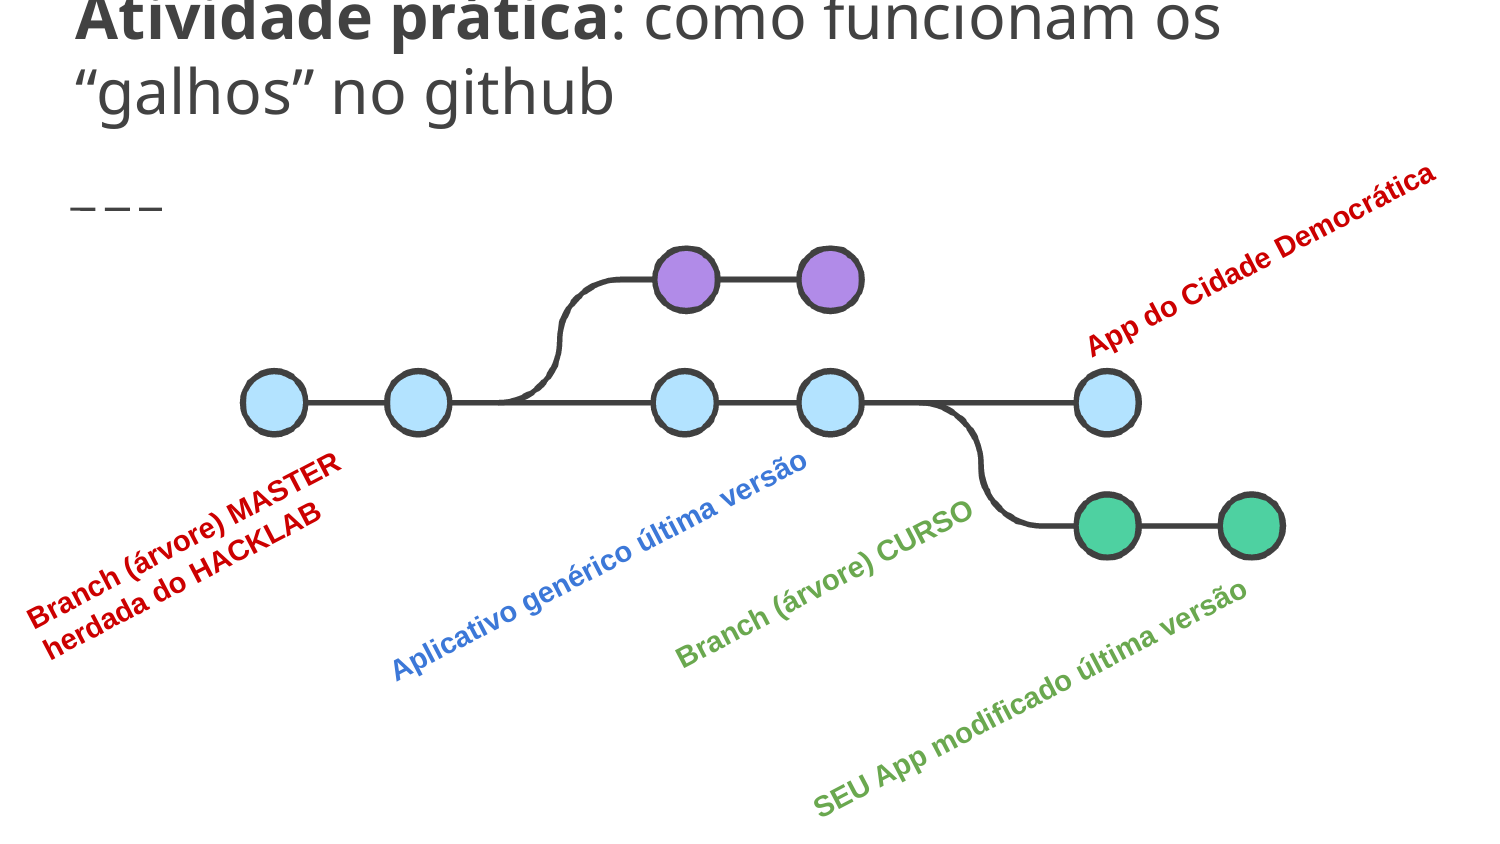

# Atividade prática: como funcionam os “galhos” no github
App do Cidade Democrática
Branch (árvore) MASTER
herdada do HACKLAB
Aplicativo genérico última versão
Branch (árvore) CURSO
SEU App modificado última versão